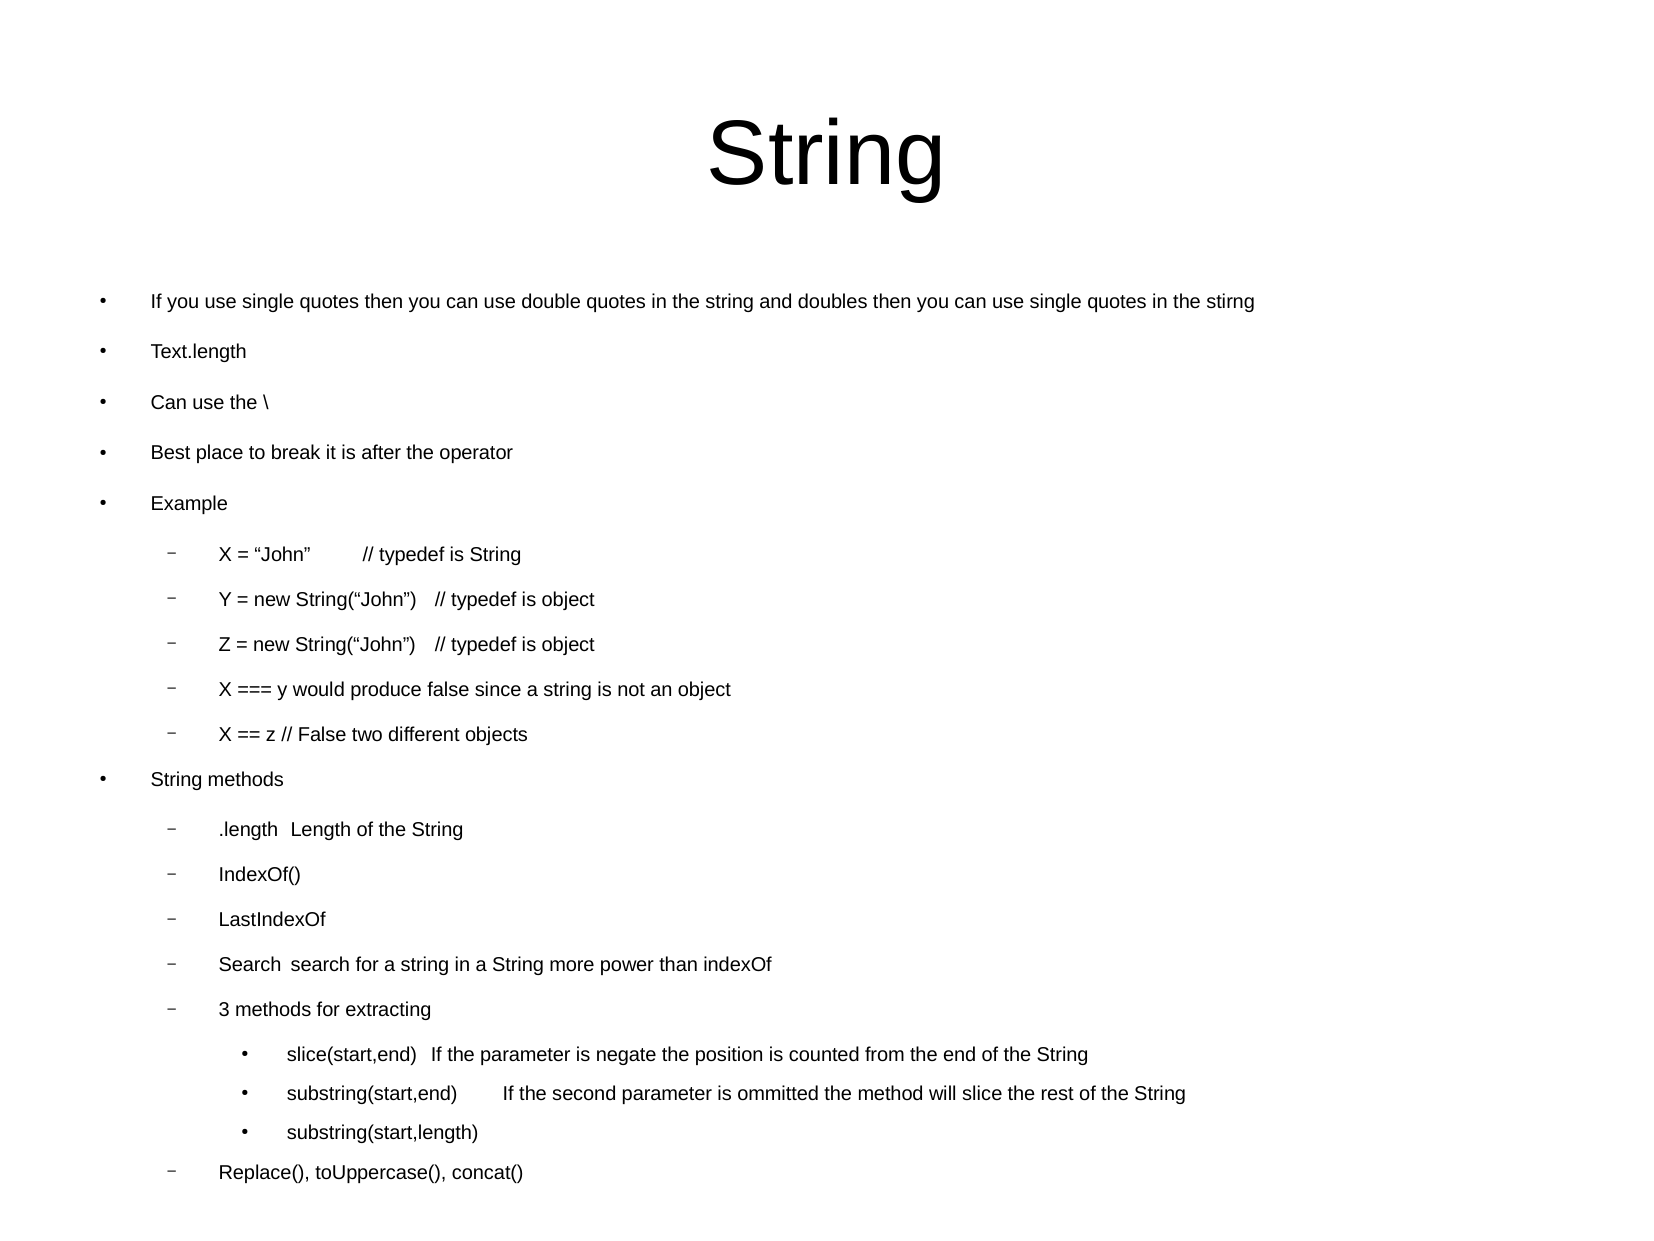

# String
If you use single quotes then you can use double quotes in the string and doubles then you can use single quotes in the stirng
Text.length
Can use the \
Best place to break it is after the operator
Example
X = “John”			// typedef is String
Y = new String(“John”) 		// typedef is object
Z = new String(“John”)		// typedef is object
X === y would produce false since a string is not an object
X == z // False two different objects
String methods
.length 					Length of the String
IndexOf()
LastIndexOf
Search					search for a string in a String more power than indexOf
3 methods for extracting
slice(start,end)			If the parameter is negate the position is counted from the end of the String
substring(start,end)		If the second parameter is ommitted the method will slice the rest of the String
substring(start,length)
Replace(), toUppercase(), concat()